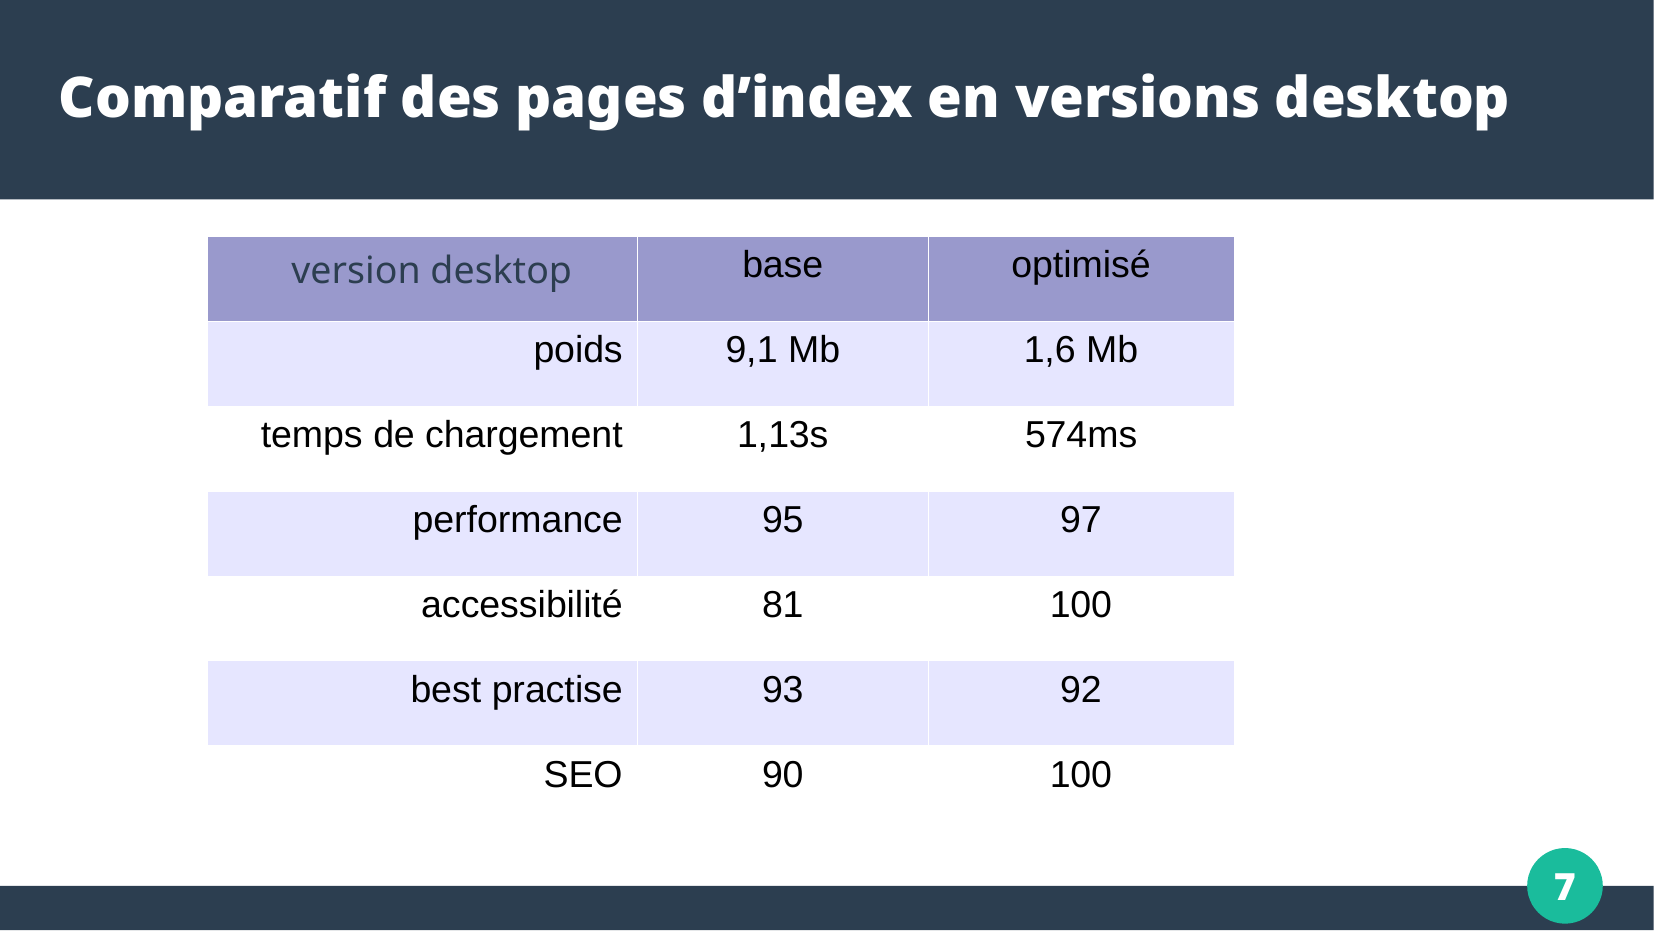

# Comparatif des pages d’index en versions desktop
| version desktop | base | optimisé |
| --- | --- | --- |
| poids | 9,1 Mb | 1,6 Mb |
| temps de chargement | 1,13s | 574ms |
| performance | 95 | 97 |
| accessibilité | 81 | 100 |
| best practise | 93 | 92 |
| SEO | 90 | 100 |